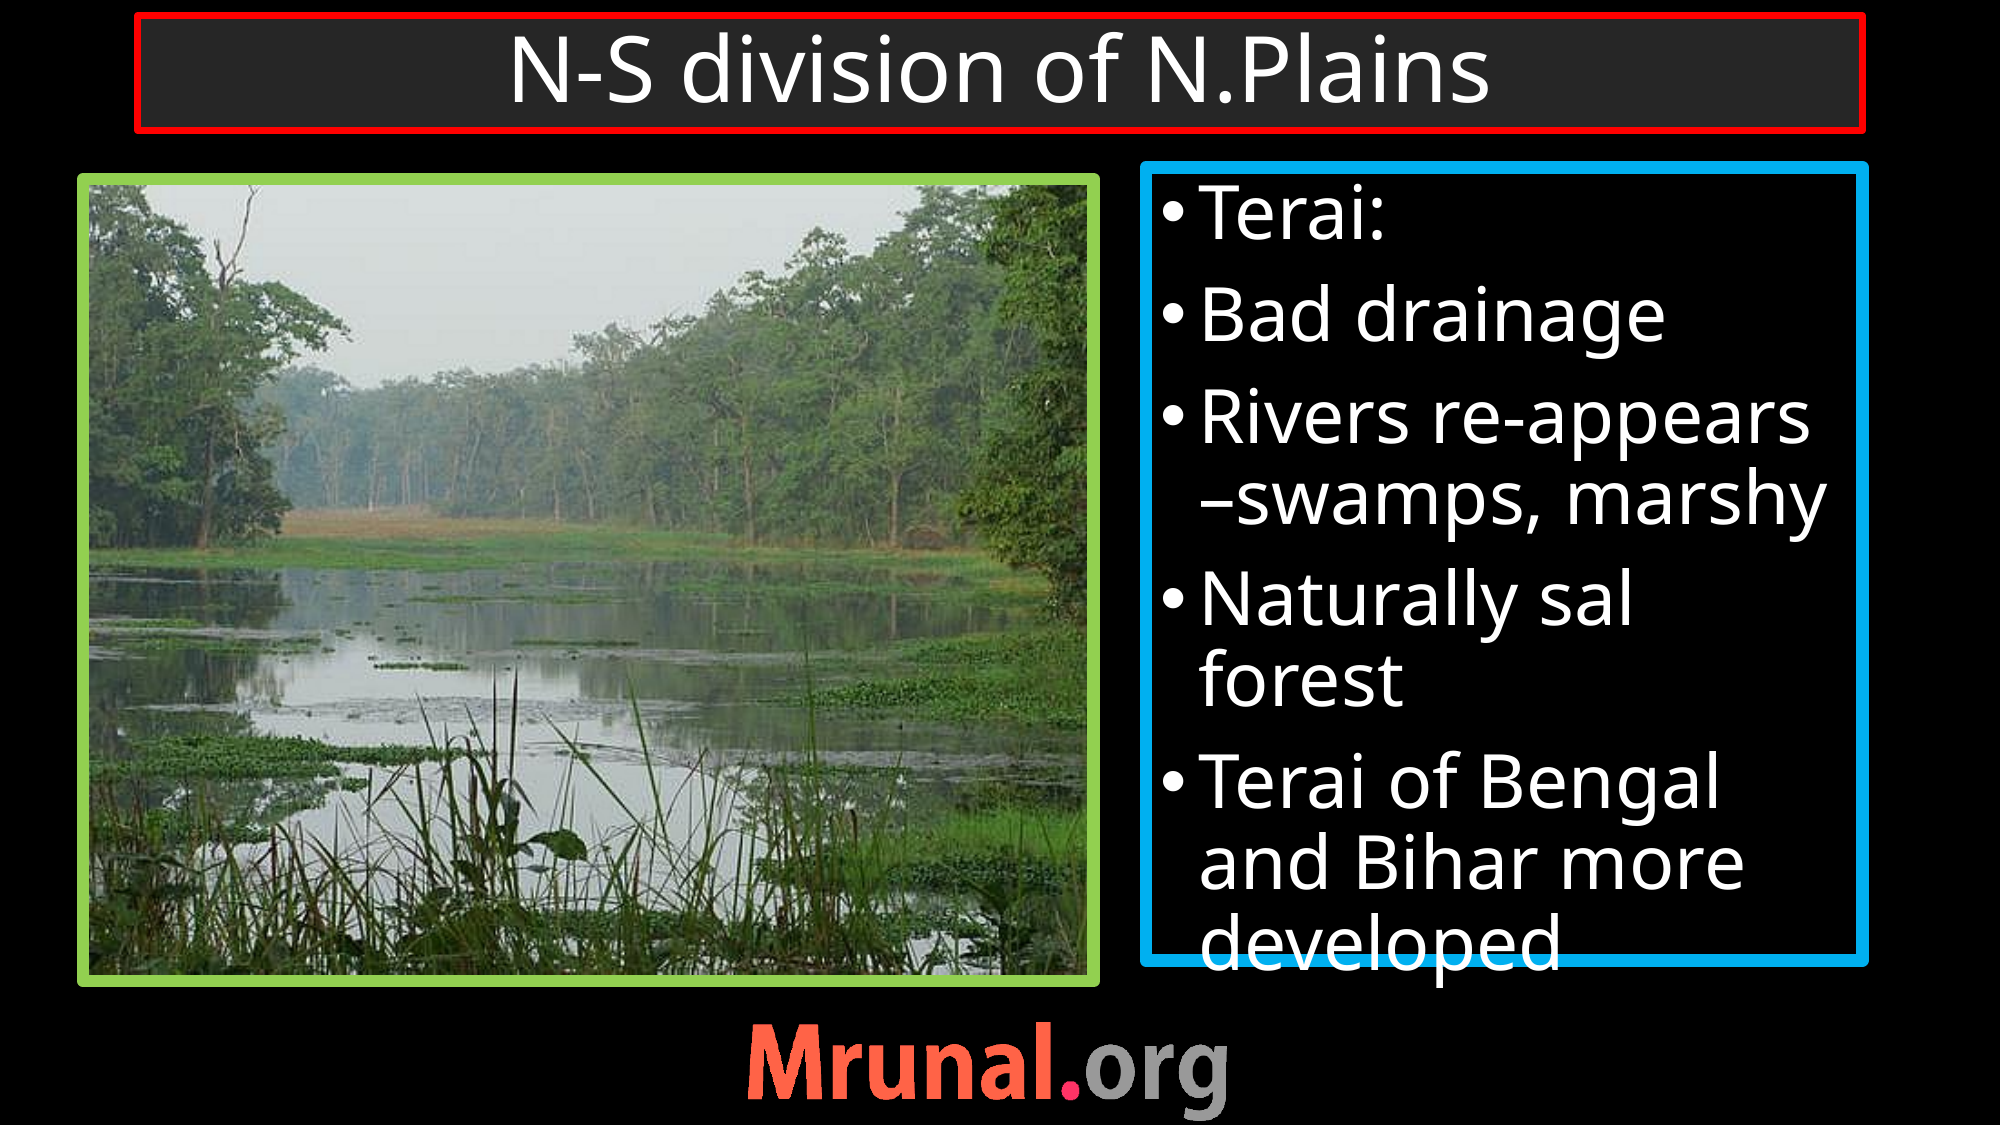

N-S division of N.Plains
# Terai:
Bad drainage
Rivers re-appears –swamps, marshy
Naturally sal forest
Terai of Bengal and Bihar more developed